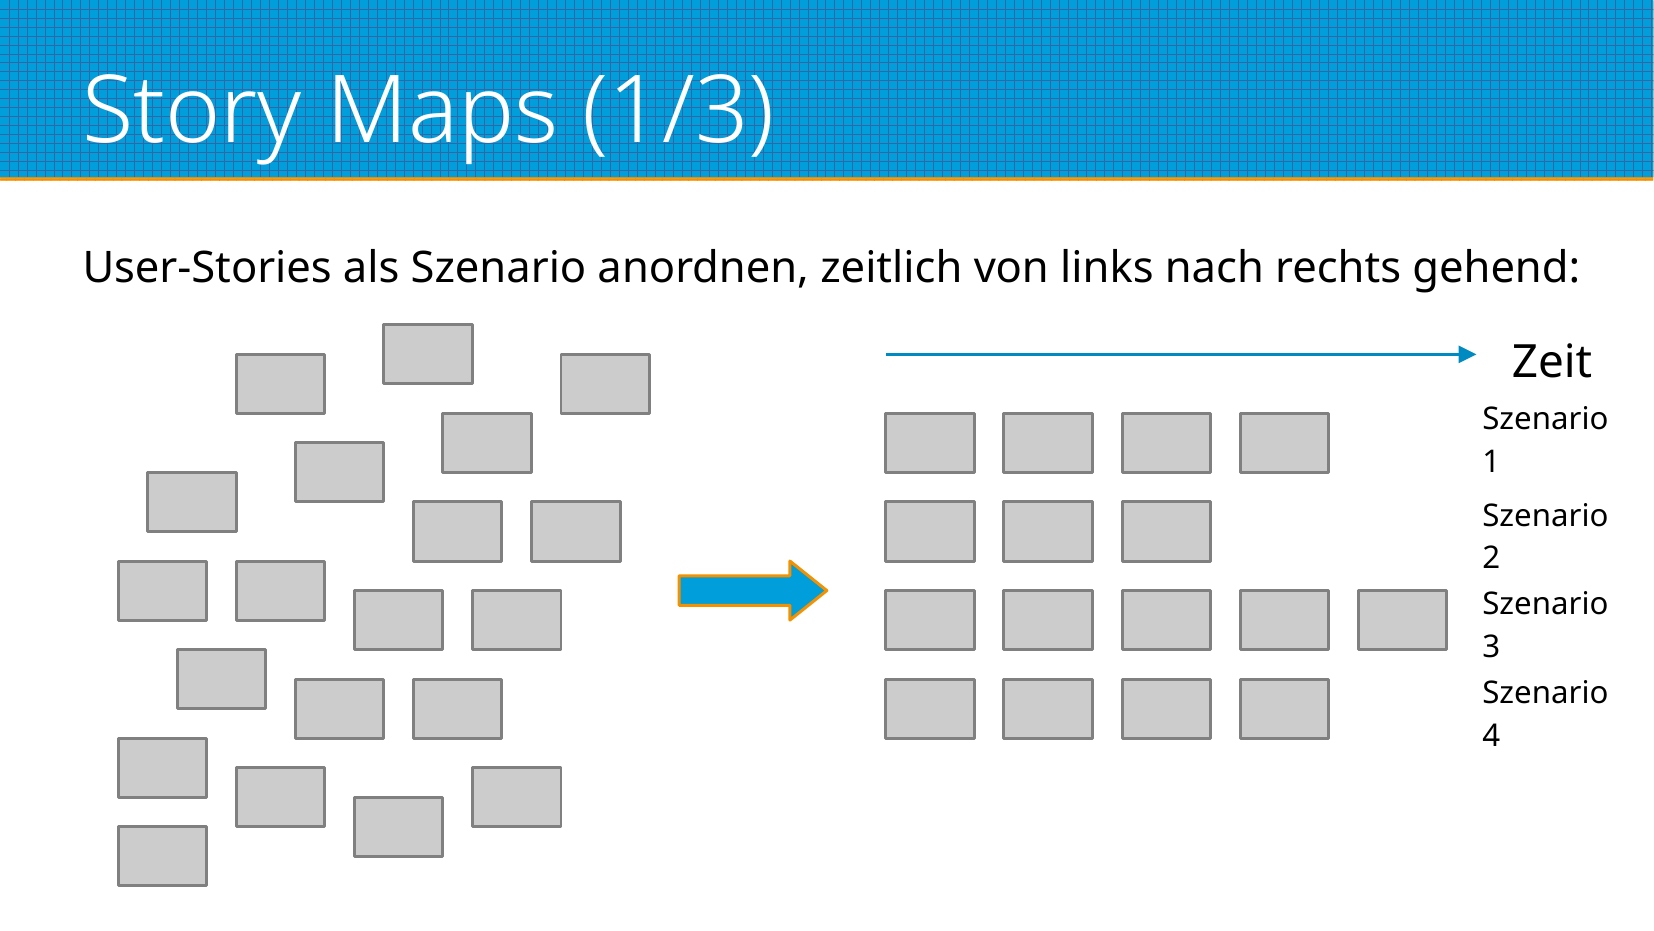

# Story Maps (1/3)
User-Stories als Szenario anordnen, zeitlich von links nach rechts gehend:
Zeit
Szenario 1
Szenario 2
Szenario 3
Szenario 4